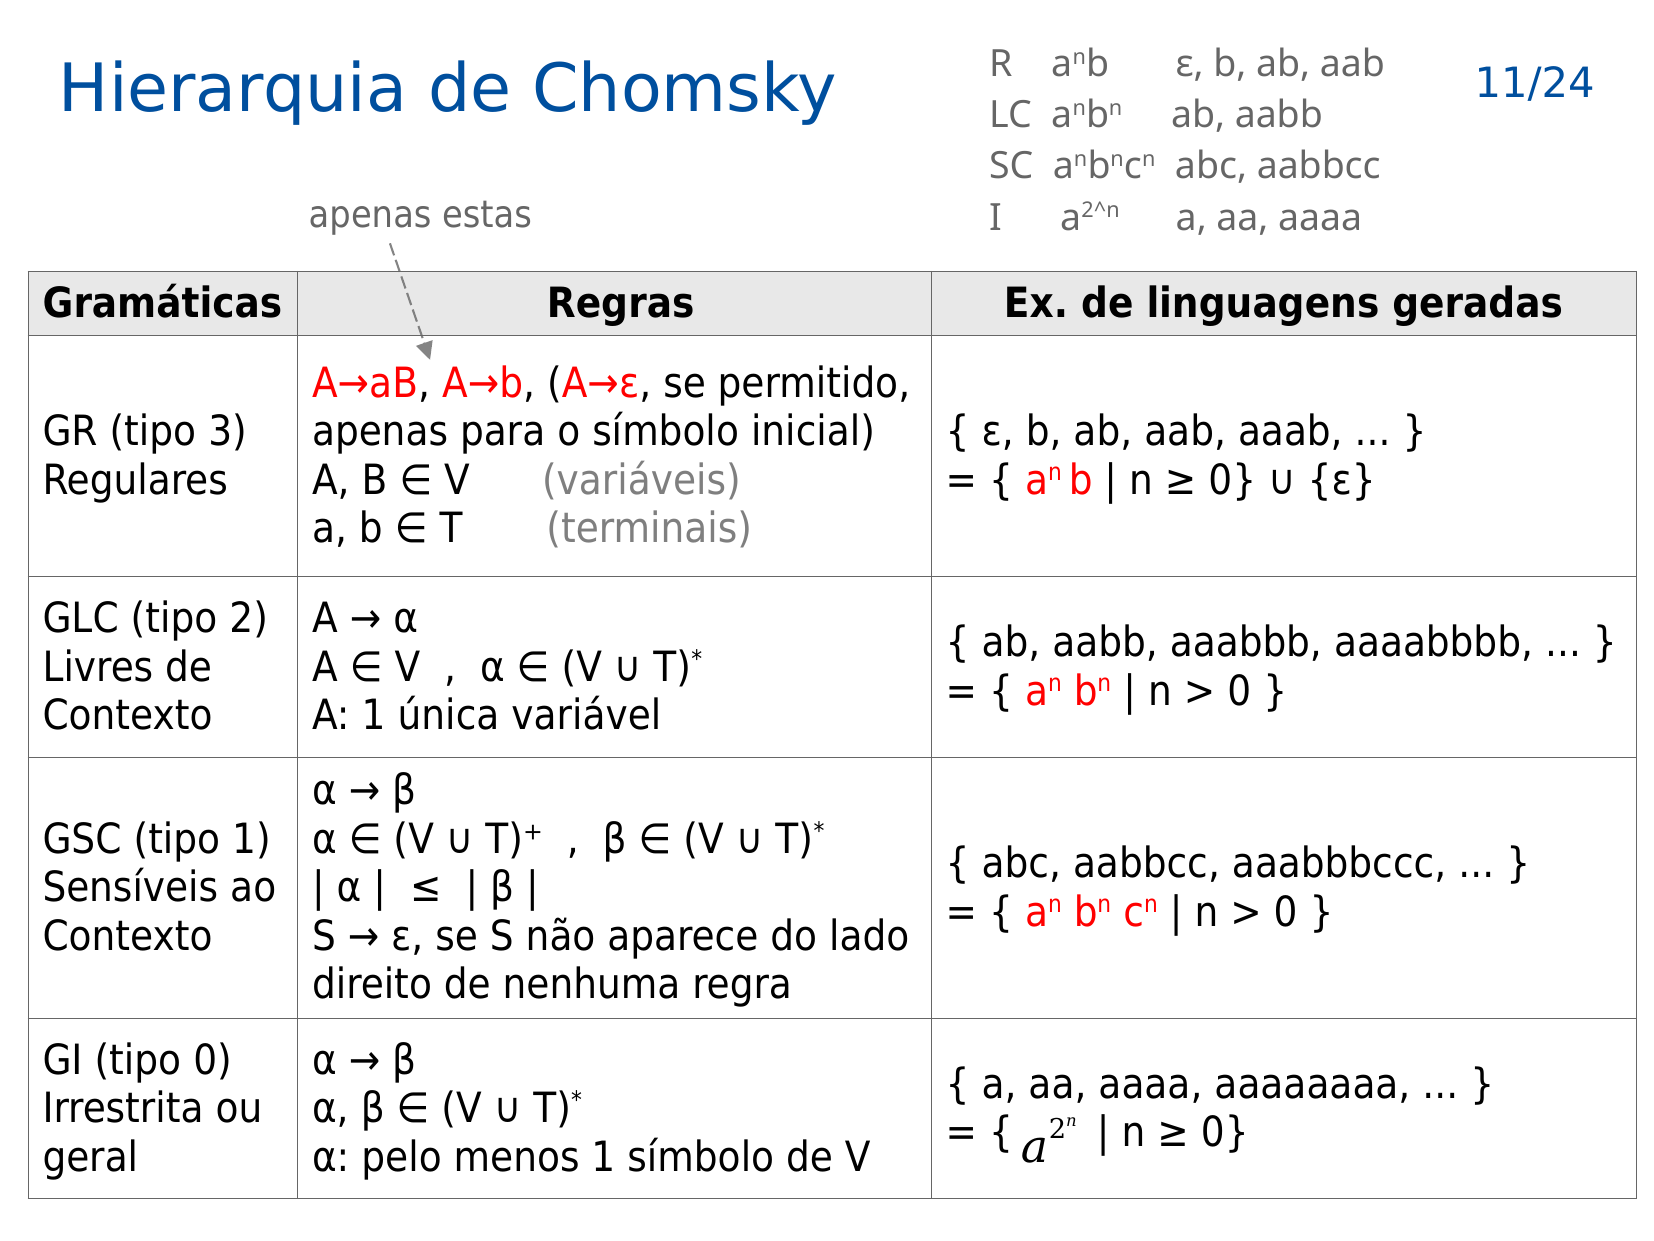

# Hierarquia de Chomsky
R anb	 ε, b, ab, aab
LC anbn ab, aabb
SC anbncn abc, aabbcc
I a2^n 	 a, aa, aaaa
11
apenas estas
| Gramáticas | Regras | Ex. de linguagens geradas |
| --- | --- | --- |
| GR (tipo 3) Regulares | A→aB, A→b, (A→ε, se permitido, apenas para o símbolo inicial) A, B ∈ V (variáveis) a, b ∈ T (terminais) | { ε, b, ab, aab, aaab, ... } = { an b | n ≥ 0} ∪ {ε} |
| GLC (tipo 2) Livres de Contexto | A → α A ∈ V , α ∈ (V ∪ T)\* A: 1 única variável | { ab, aabb, aaabbb, aaaabbbb, ... } = { an bn | n > 0 } |
| GSC (tipo 1) Sensíveis ao Contexto | α → β α ∈ (V ∪ T)⁺ , β ∈ (V ∪ T)\* | α | ≤ | β | S → ε, se S não aparece do lado direito de nenhuma regra | { abc, aabbcc, aaabbbccc, ... } = { an bn cn | n > 0 } |
| GI (tipo 0) Irrestrita ou geral | α → β α, β ∈ (V ∪ T)\* α: pelo menos 1 símbolo de V | { a, aa, aaaa, aaaaaaaa, ... } = { | n ≥ 0} |